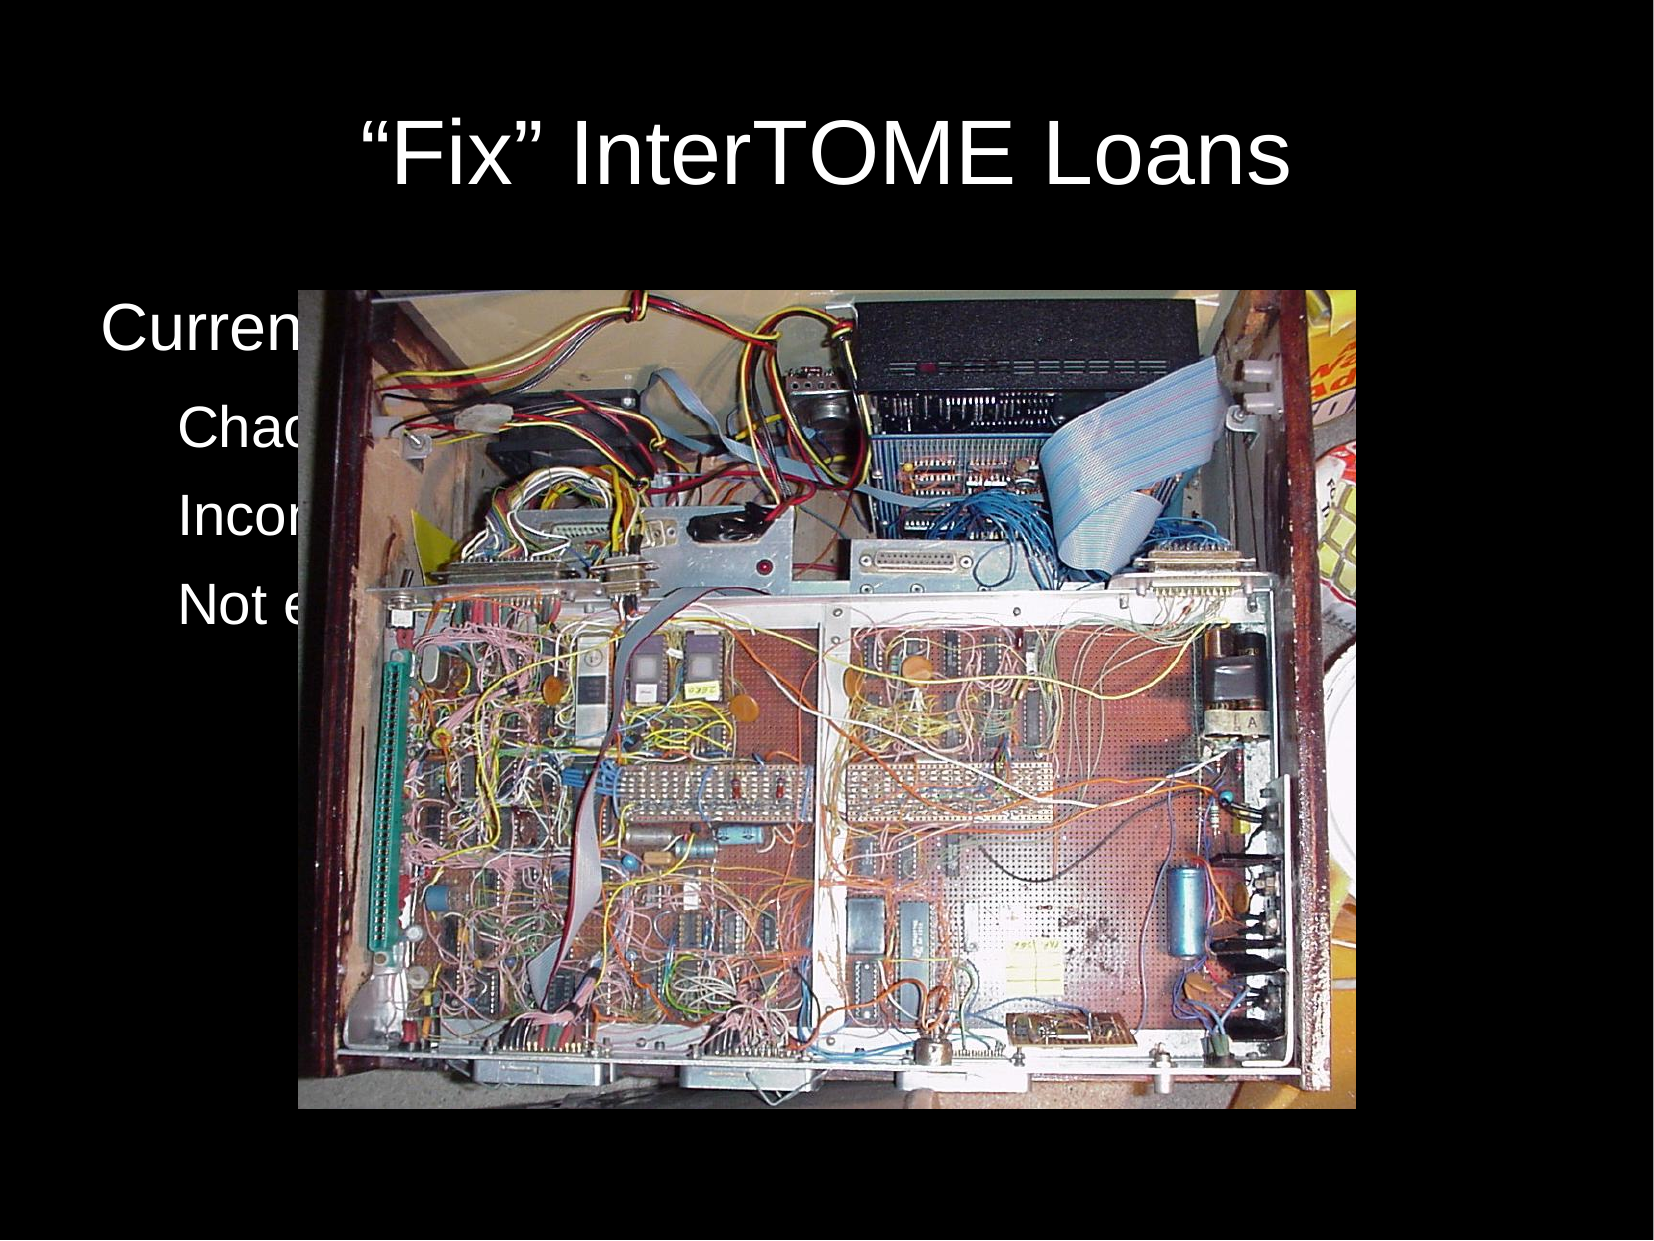

# “Fix” InterTOME Loans
Currently:
Chaos
Inconsistency between floors
Not enough application based restraints